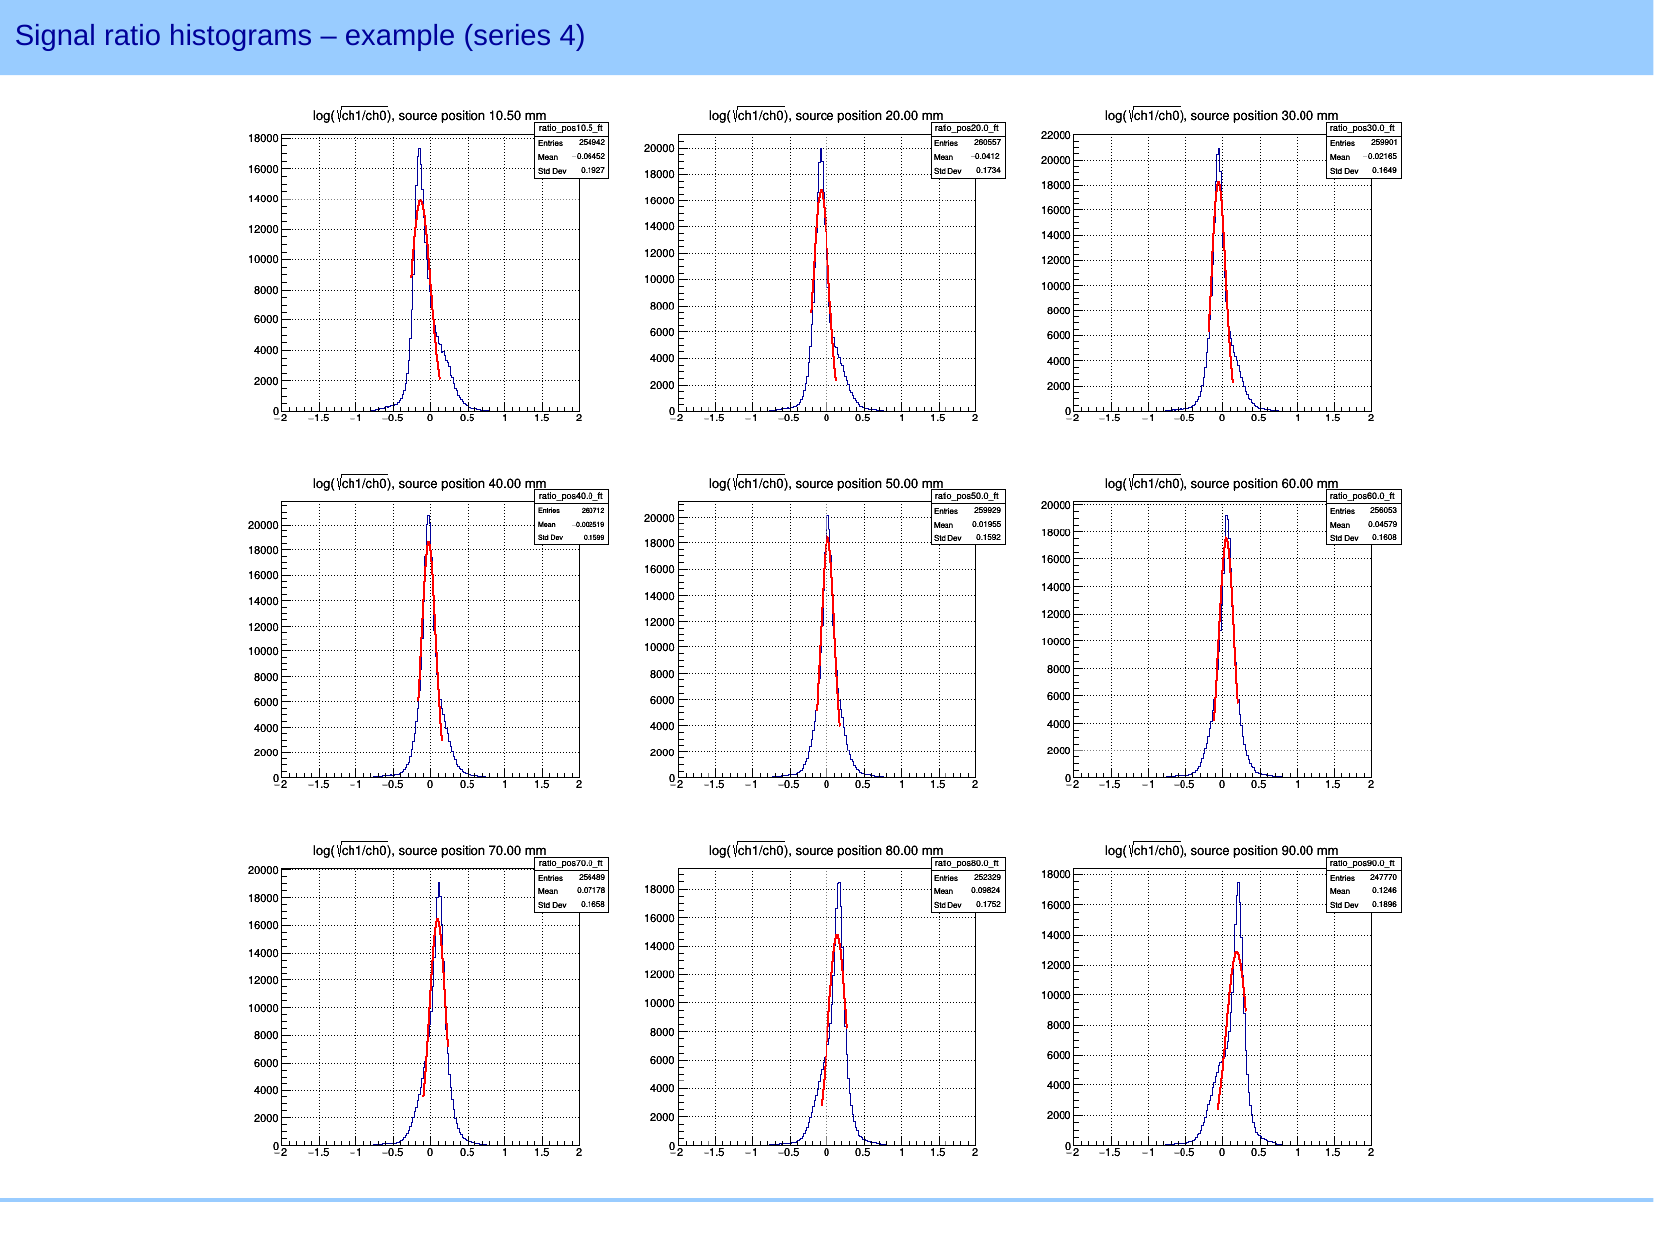

Signal ratio histograms – example (series 4)